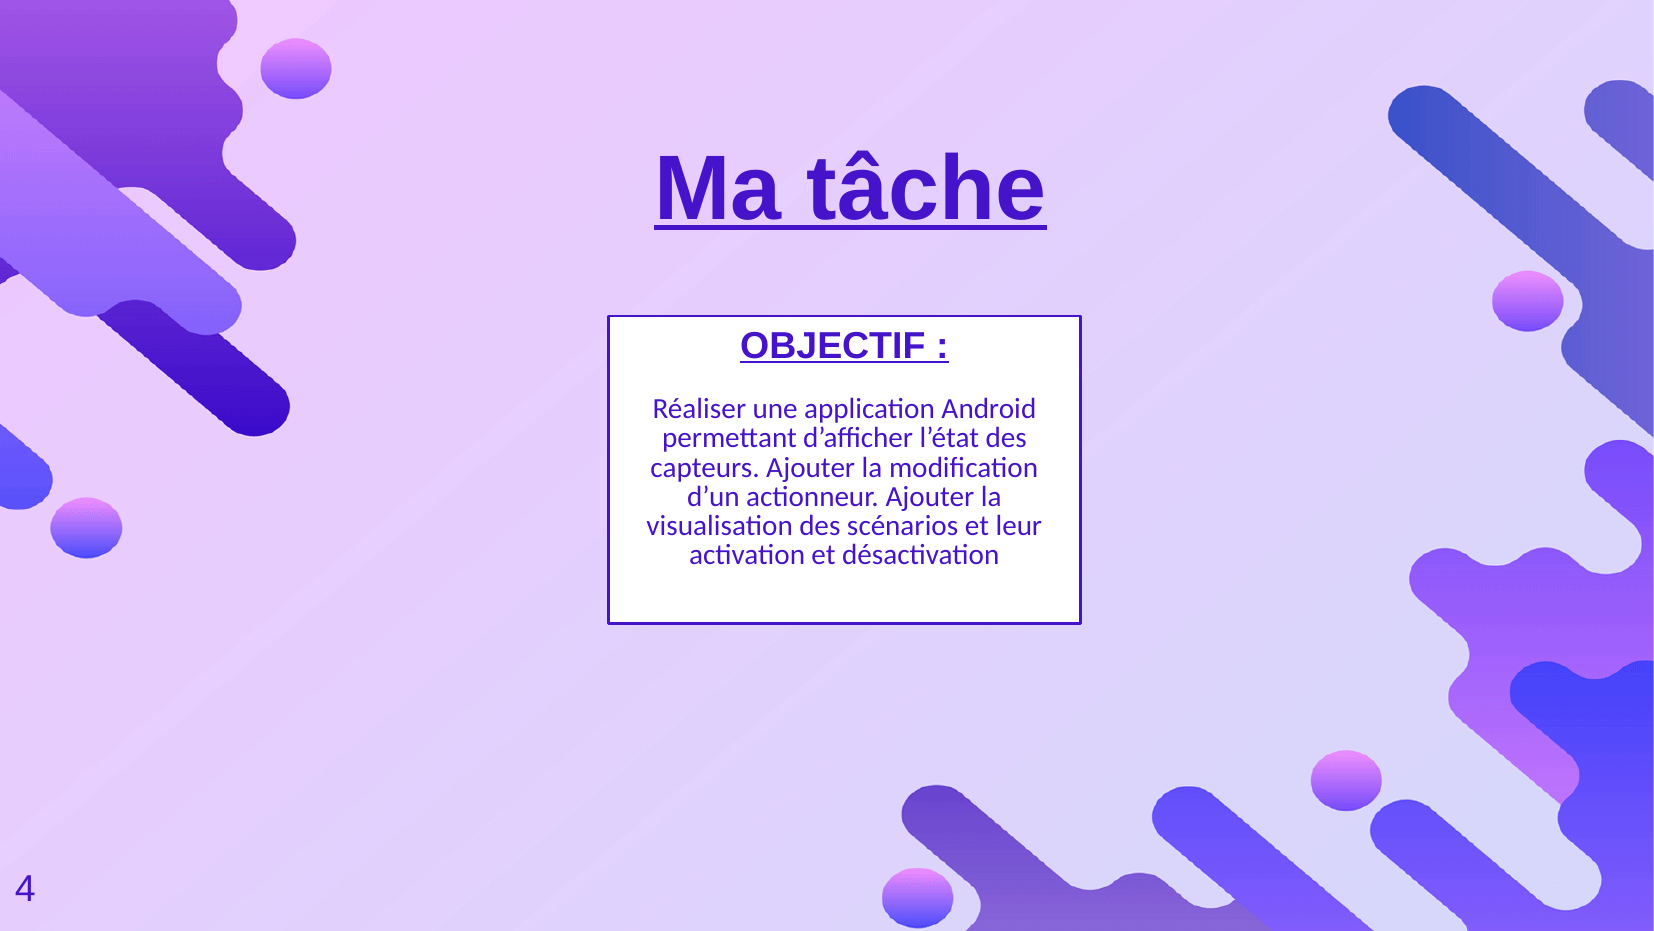

# Ma tâche
OBJECTIF :
Réaliser une application Android permettant d’afficher l’état des capteurs. Ajouter la modification d’un actionneur. Ajouter la visualisation des scénarios et leur activation et désactivation
4